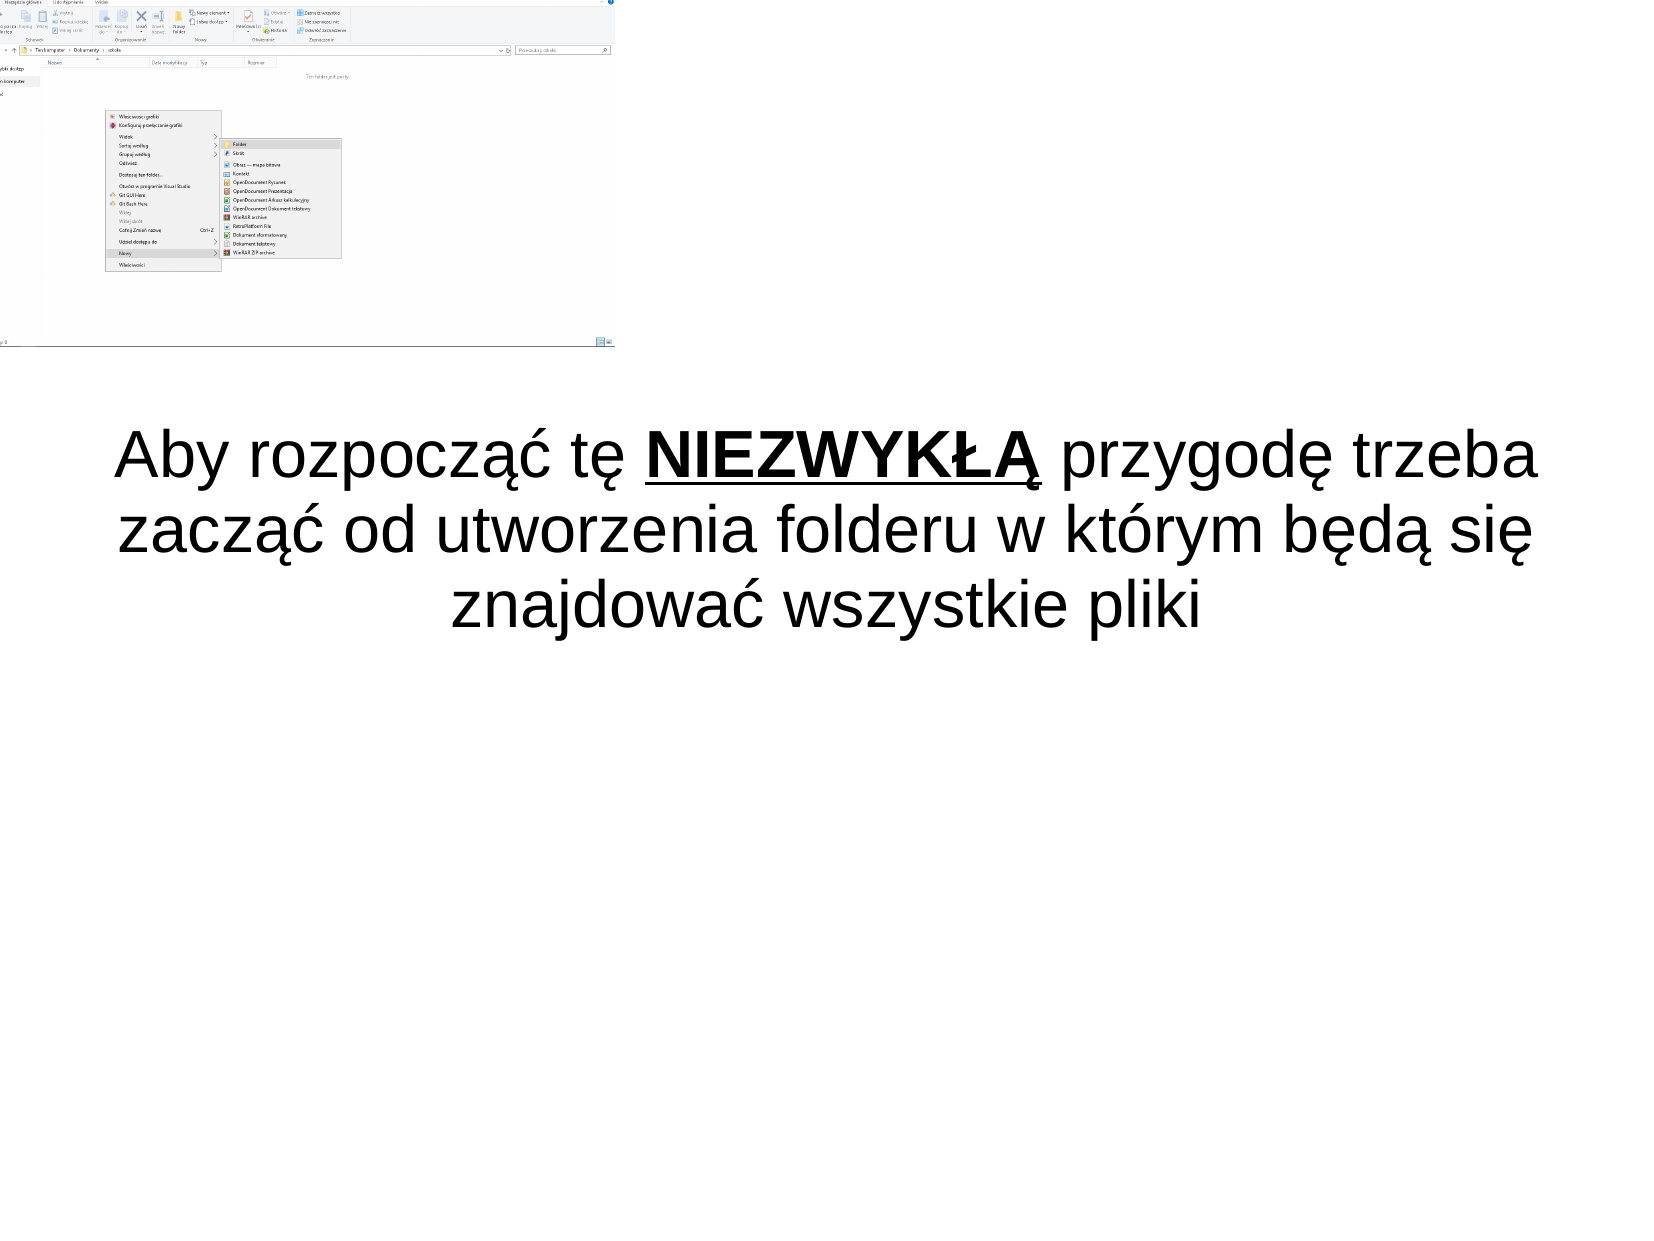

# Aby rozpocząć tę NIEZWYKŁĄ przygodę trzeba zacząć od utworzenia folderu w którym będą się znajdować wszystkie pliki